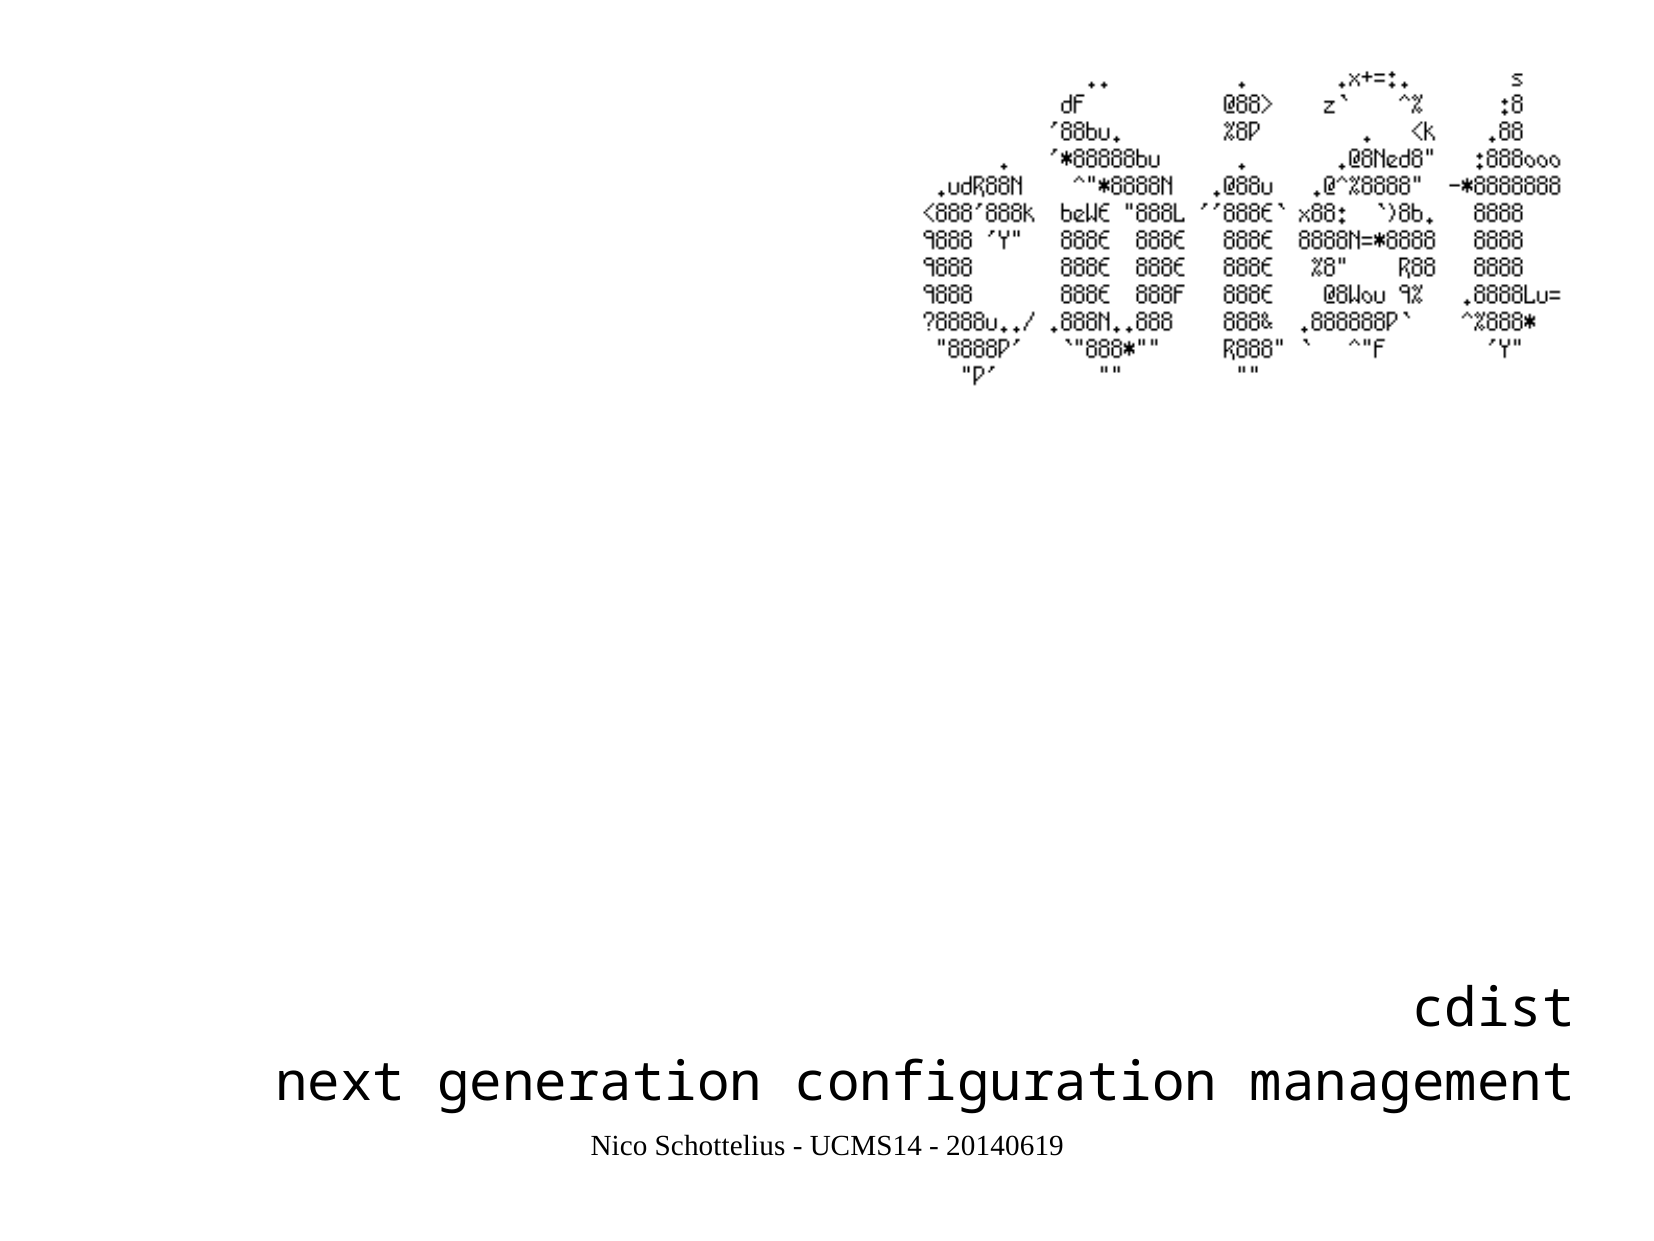

#
cdist
next generation configuration management
Nico Schottelius - UCMS14 - 20140619